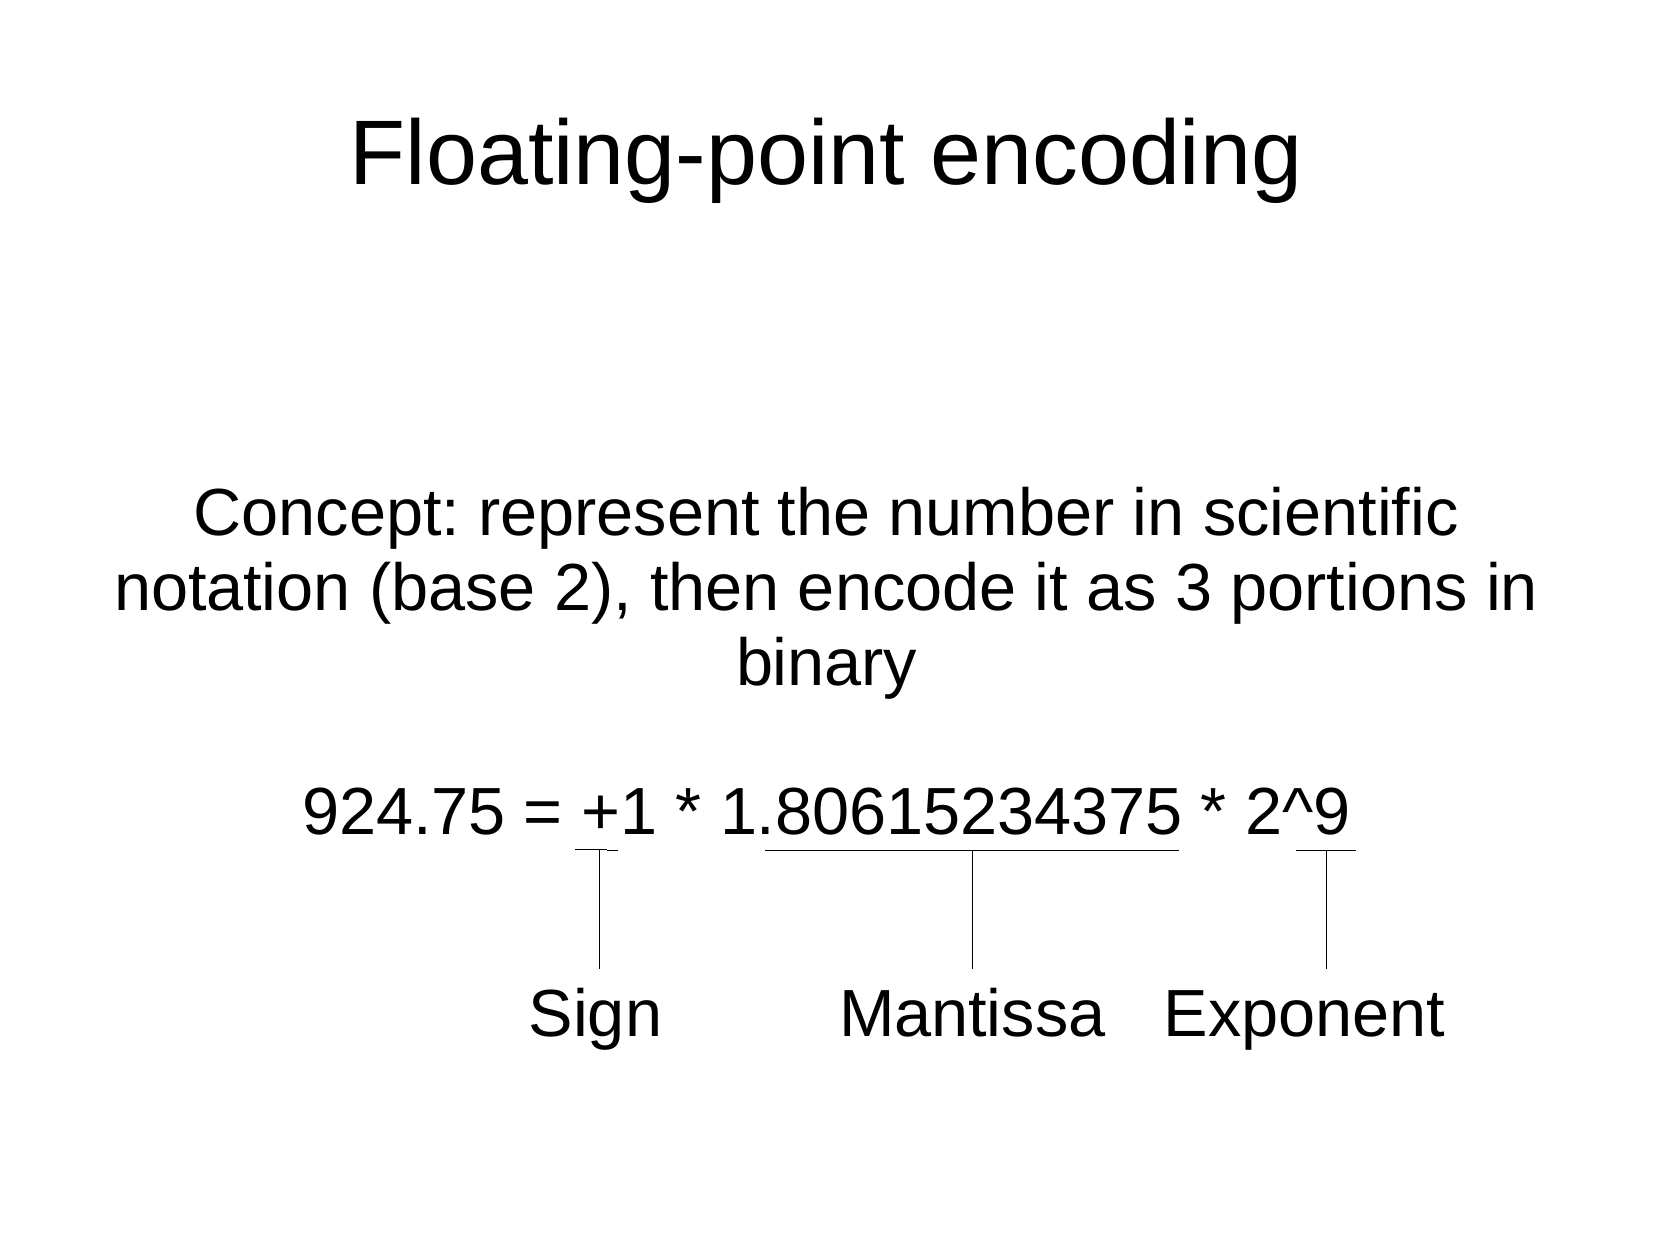

# Floating-point encoding
Concept: represent the number in scientific notation (base 2), then encode it as 3 portions in binary
924.75 = +1 * 1.80615234375 * 2^9
Sign
Mantissa
Exponent